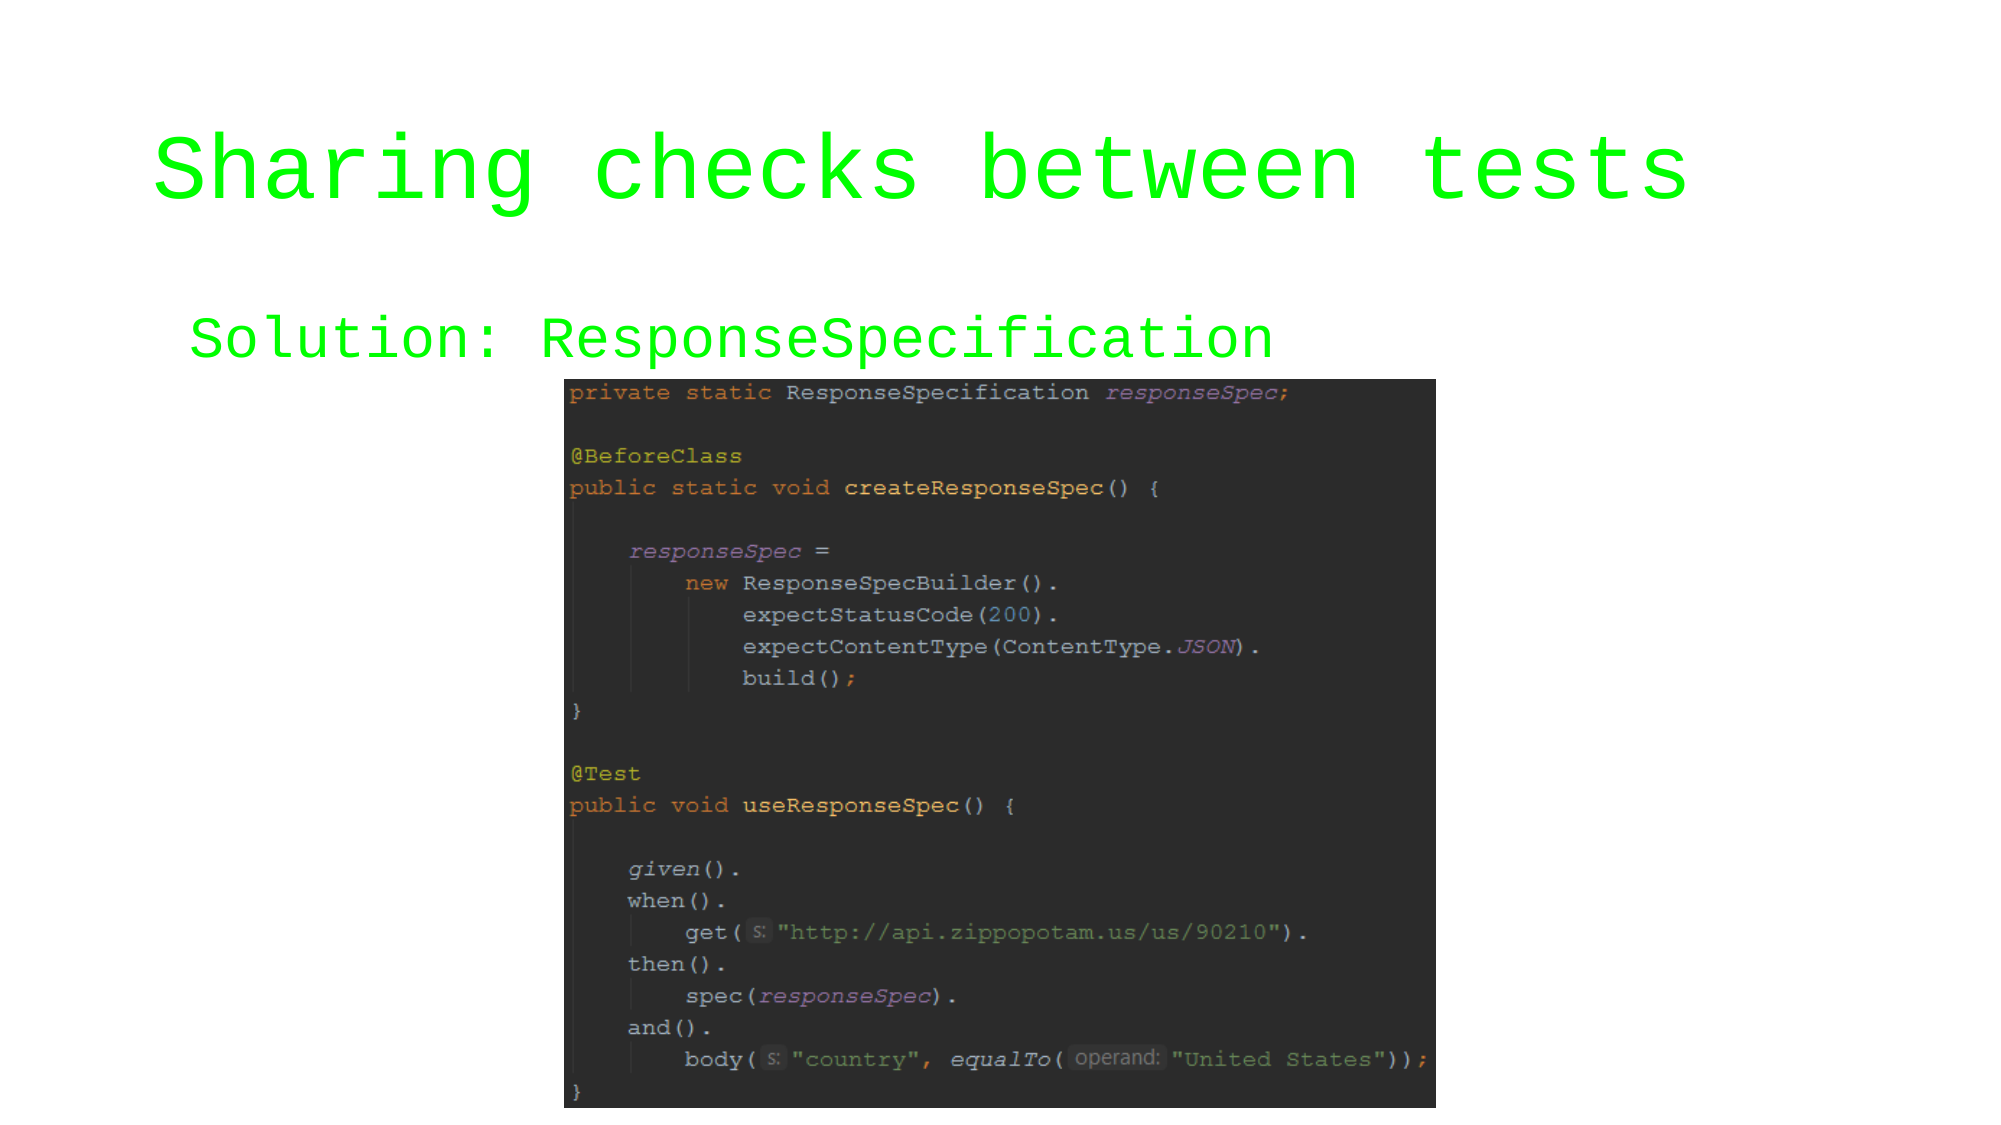

# Sharing checks between tests
Solution: ResponseSpecification